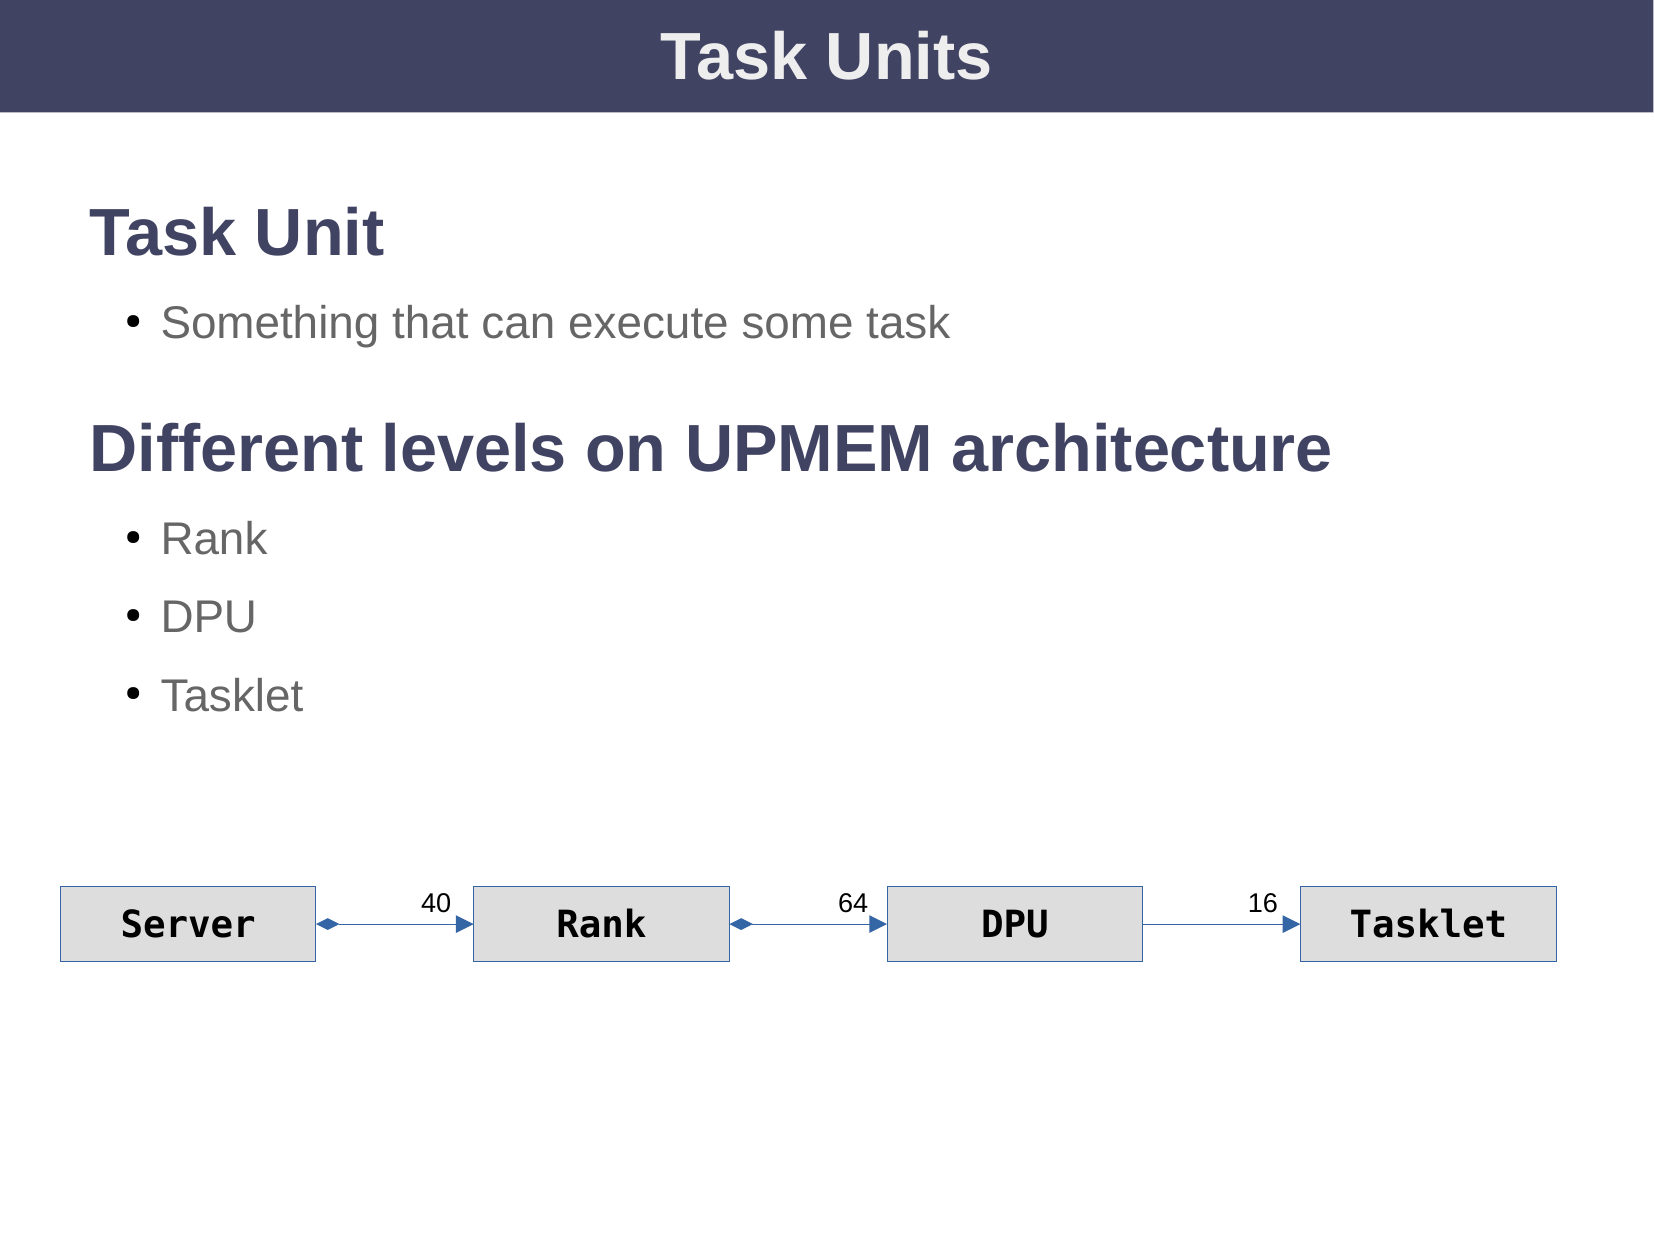

Task Units
Task Unit
Something that can execute some task
Different levels on UPMEM architecture
Rank
DPU
Tasklet
Server
Rank
DPU
Tasklet